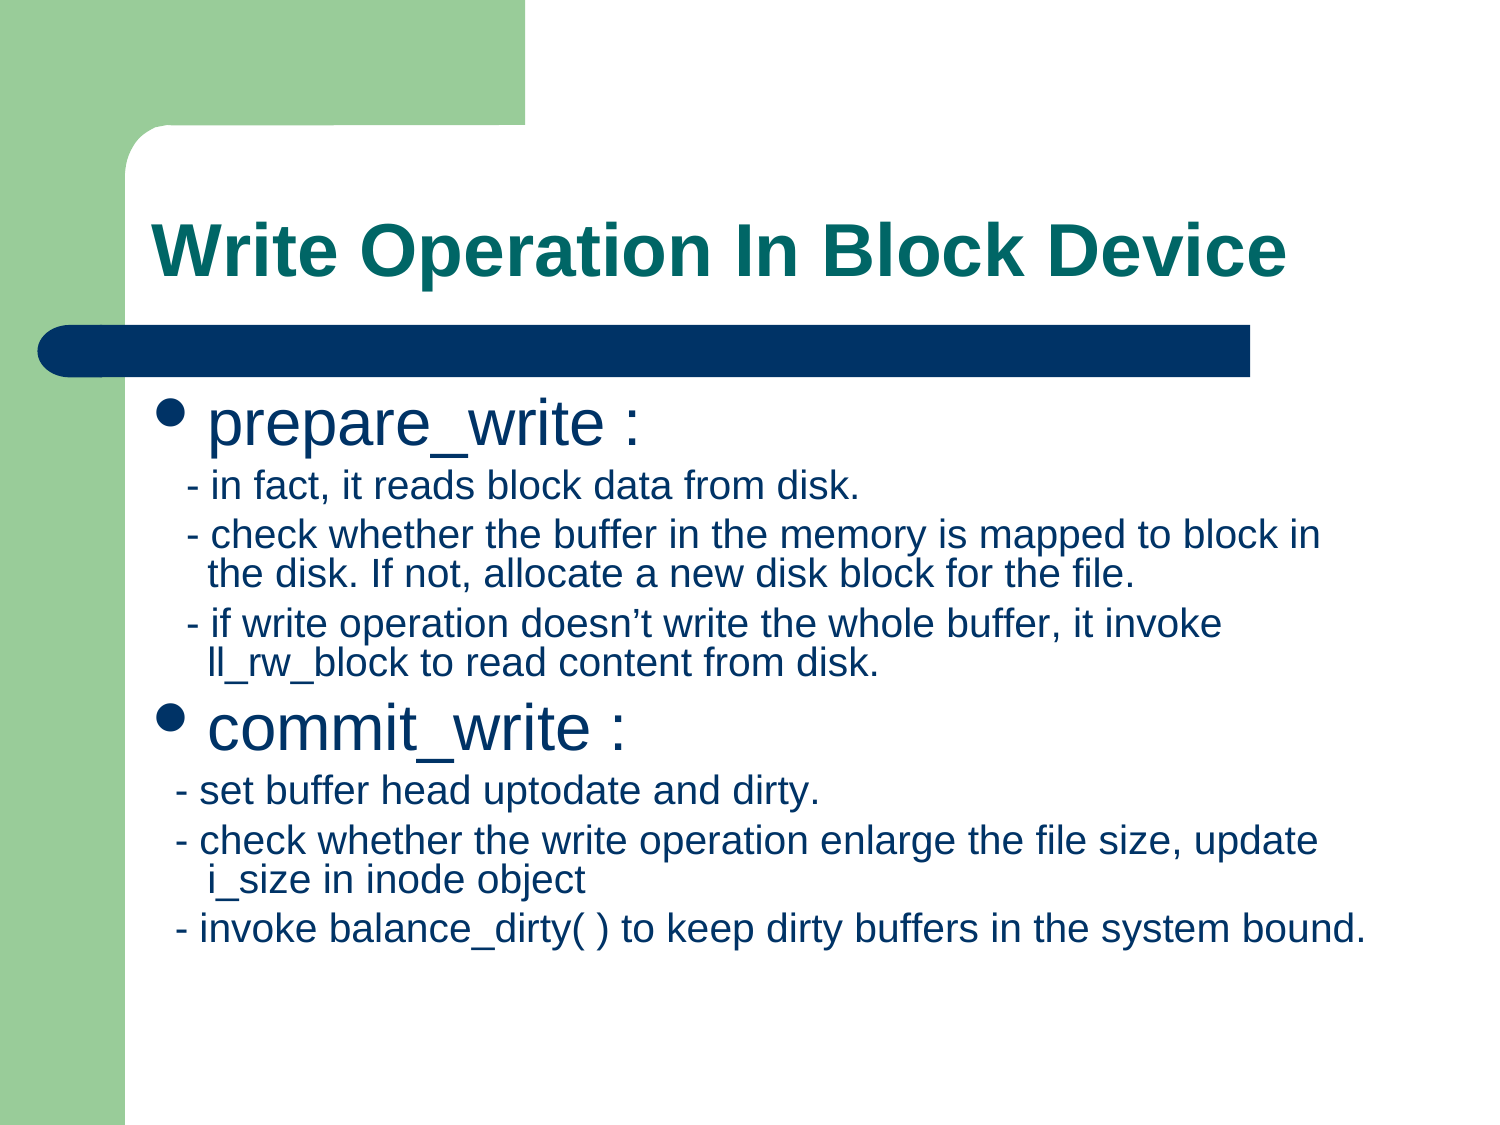

# Write Operation In Block Device
prepare_write :
 - in fact, it reads block data from disk.
 - check whether the buffer in the memory is mapped to block in the disk. If not, allocate a new disk block for the file.
 - if write operation doesn’t write the whole buffer, it invoke ll_rw_block to read content from disk.
commit_write :
 - set buffer head uptodate and dirty.
 - check whether the write operation enlarge the file size, update i_size in inode object
 - invoke balance_dirty( ) to keep dirty buffers in the system bound.